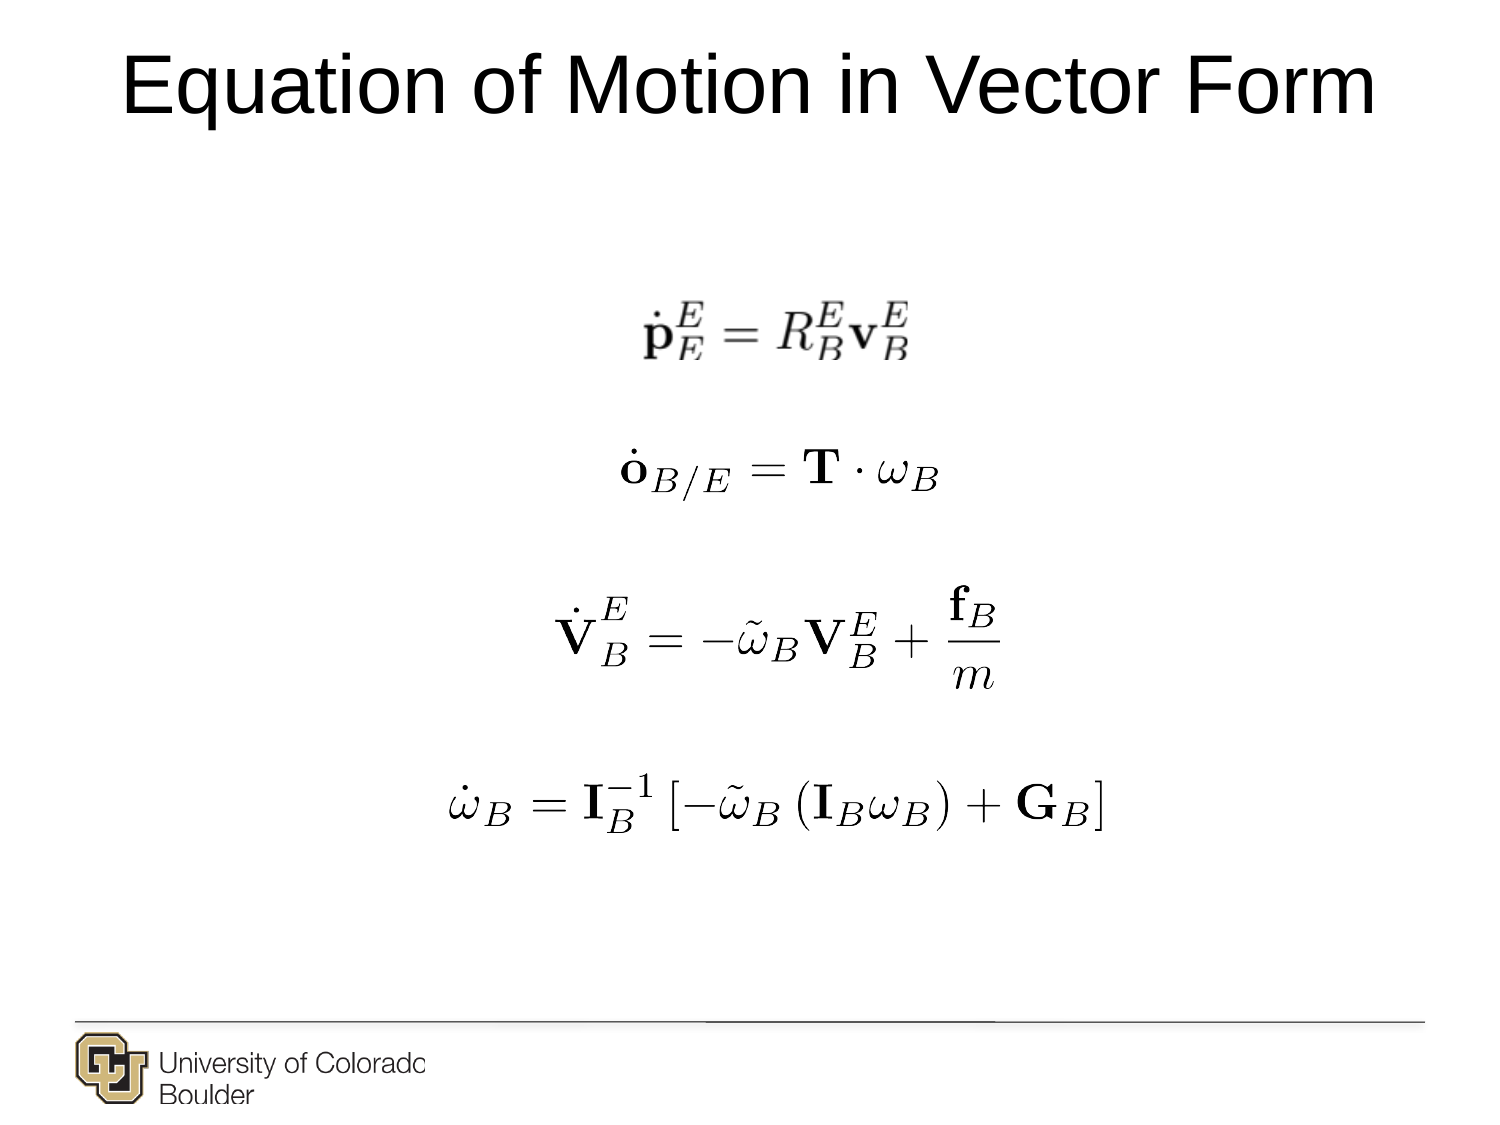

# Equation of Motion in Vector Form